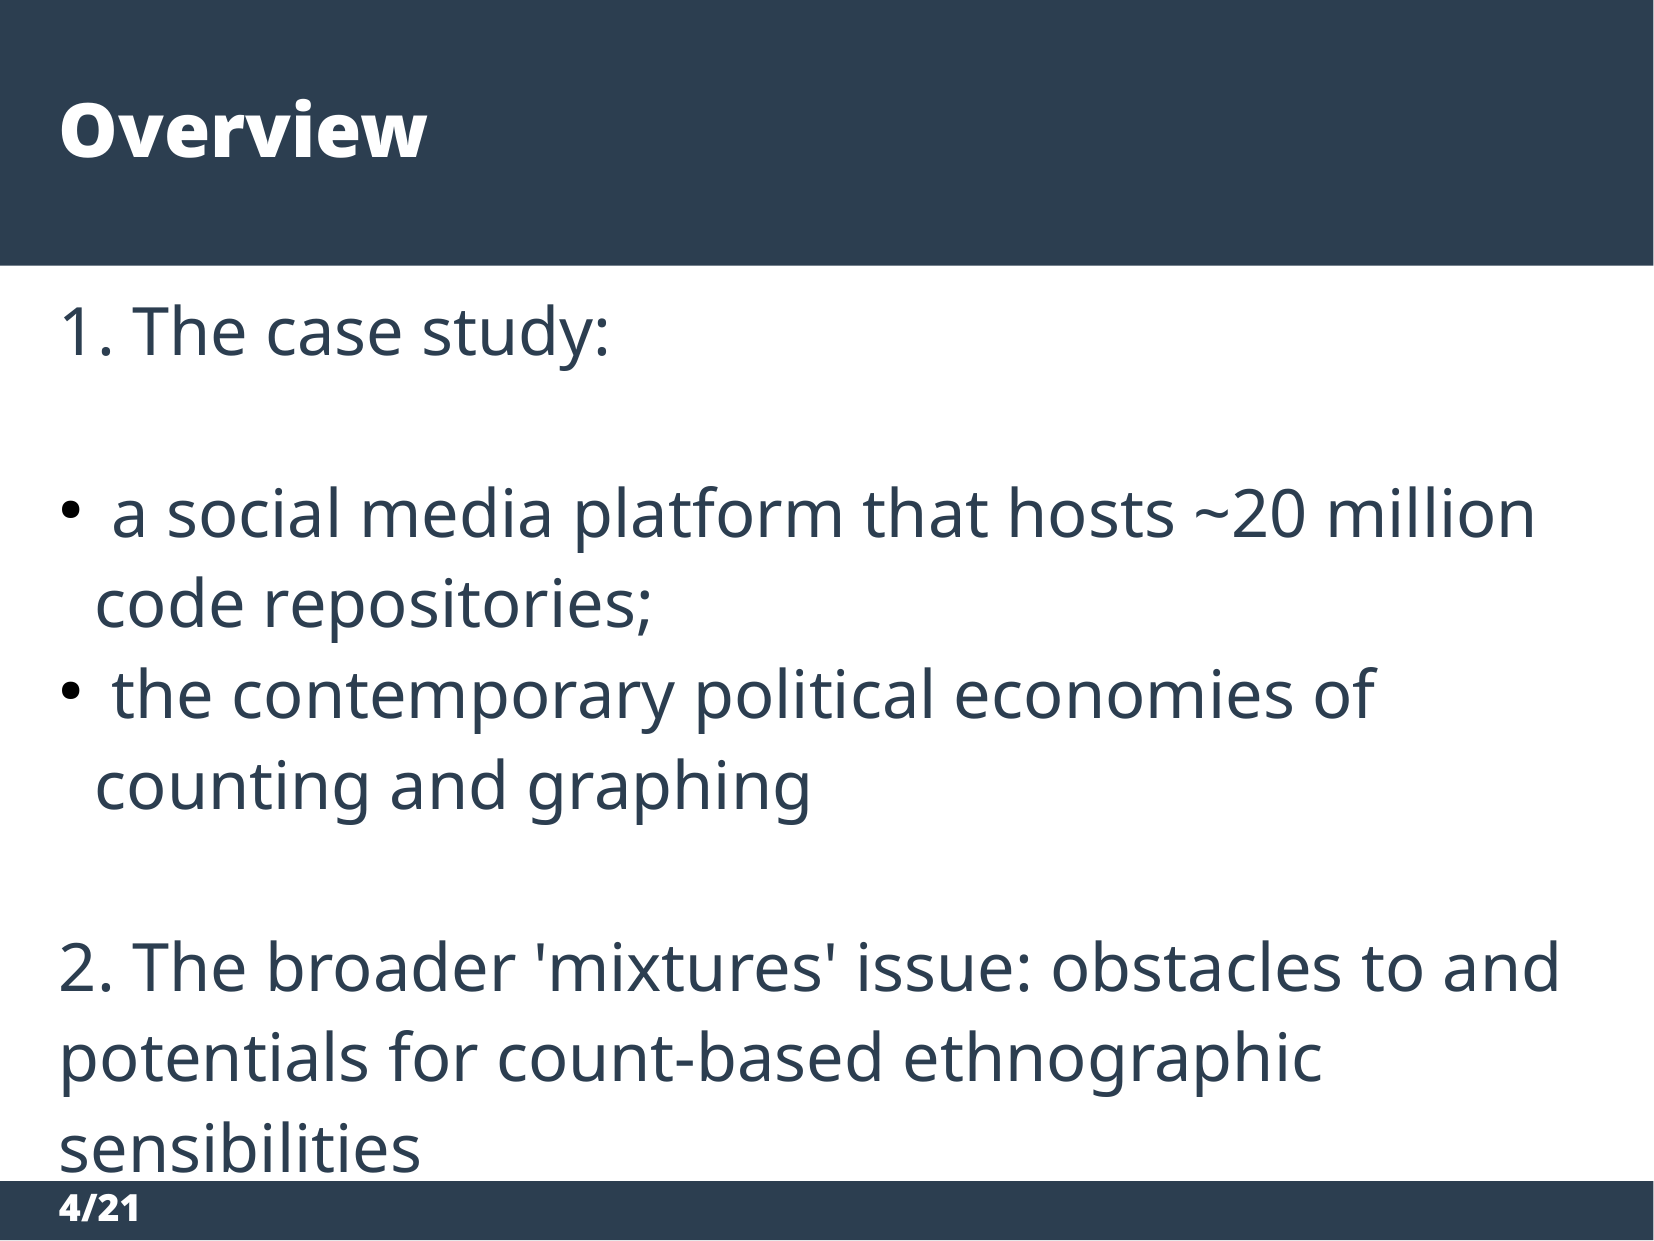

# Overview
1. The case study:
 a social media platform that hosts ~20 million code repositories;
 the contemporary political economies of counting and graphing
2. The broader 'mixtures' issue: obstacles to and potentials for count-based ethnographic sensibilities